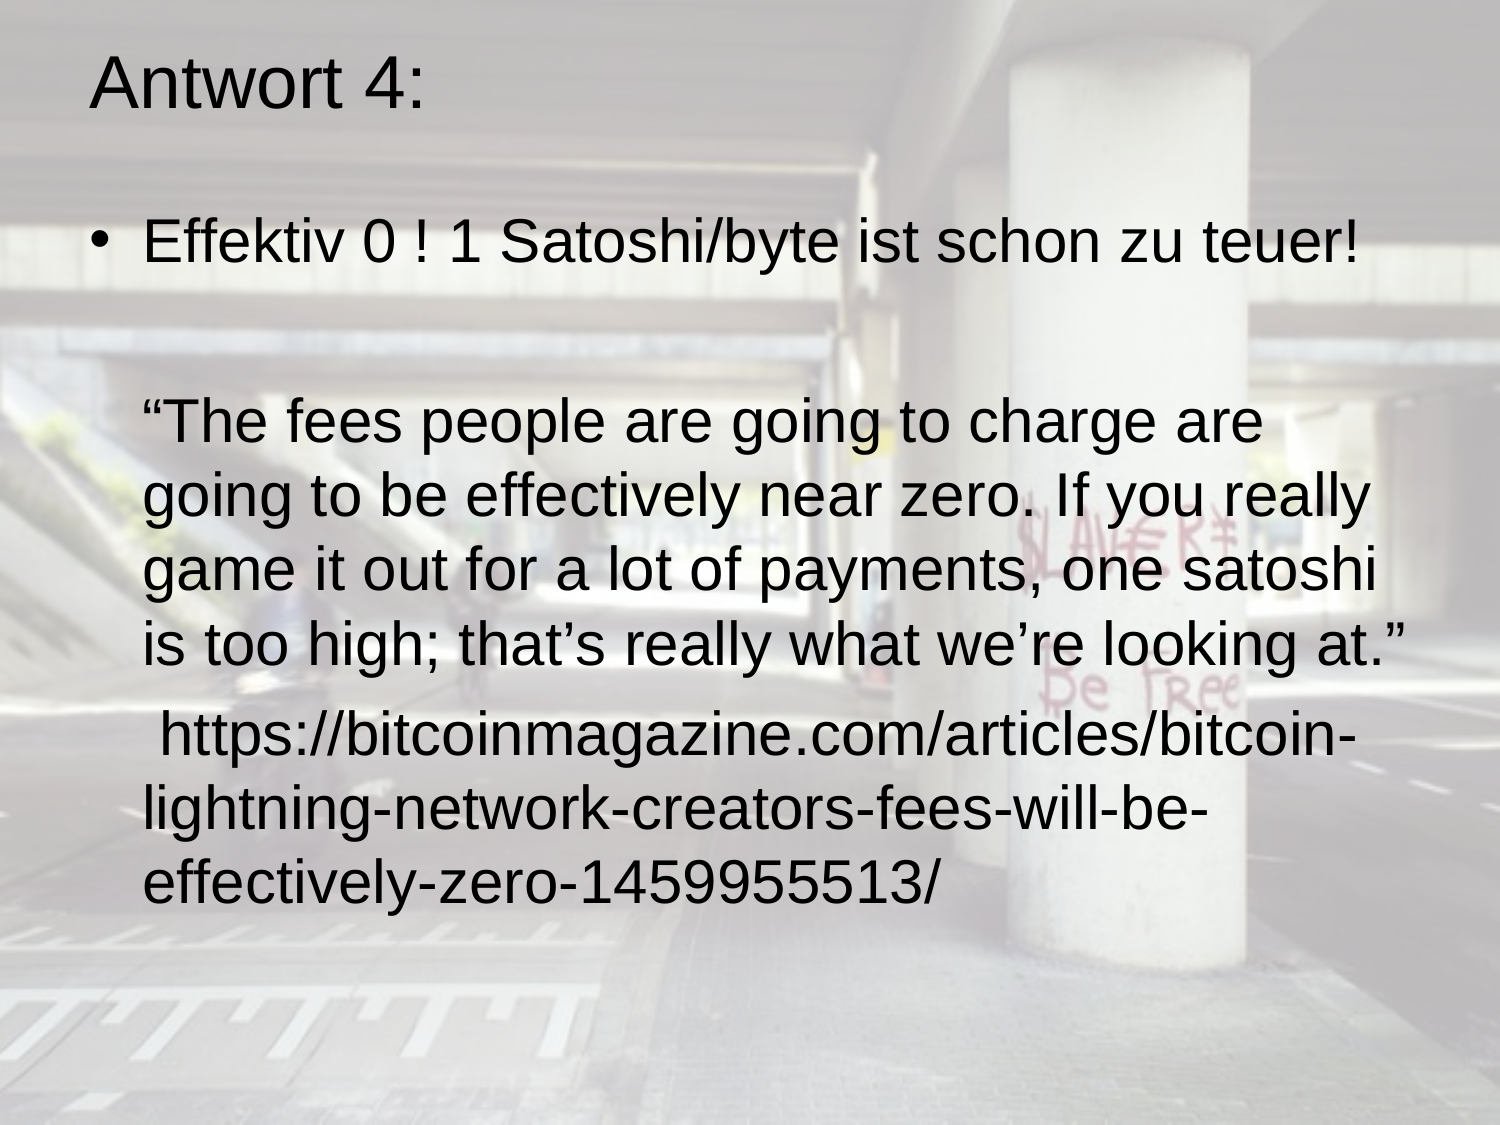

# Antwort 4:
Effektiv 0 ! 1 Satoshi/byte ist schon zu teuer!
“The fees people are going to charge are going to be effectively near zero. If you really game it out for a lot of payments, one satoshi is too high; that’s really what we’re looking at.”
 https://bitcoinmagazine.com/articles/bitcoin-lightning-network-creators-fees-will-be-effectively-zero-1459955513/